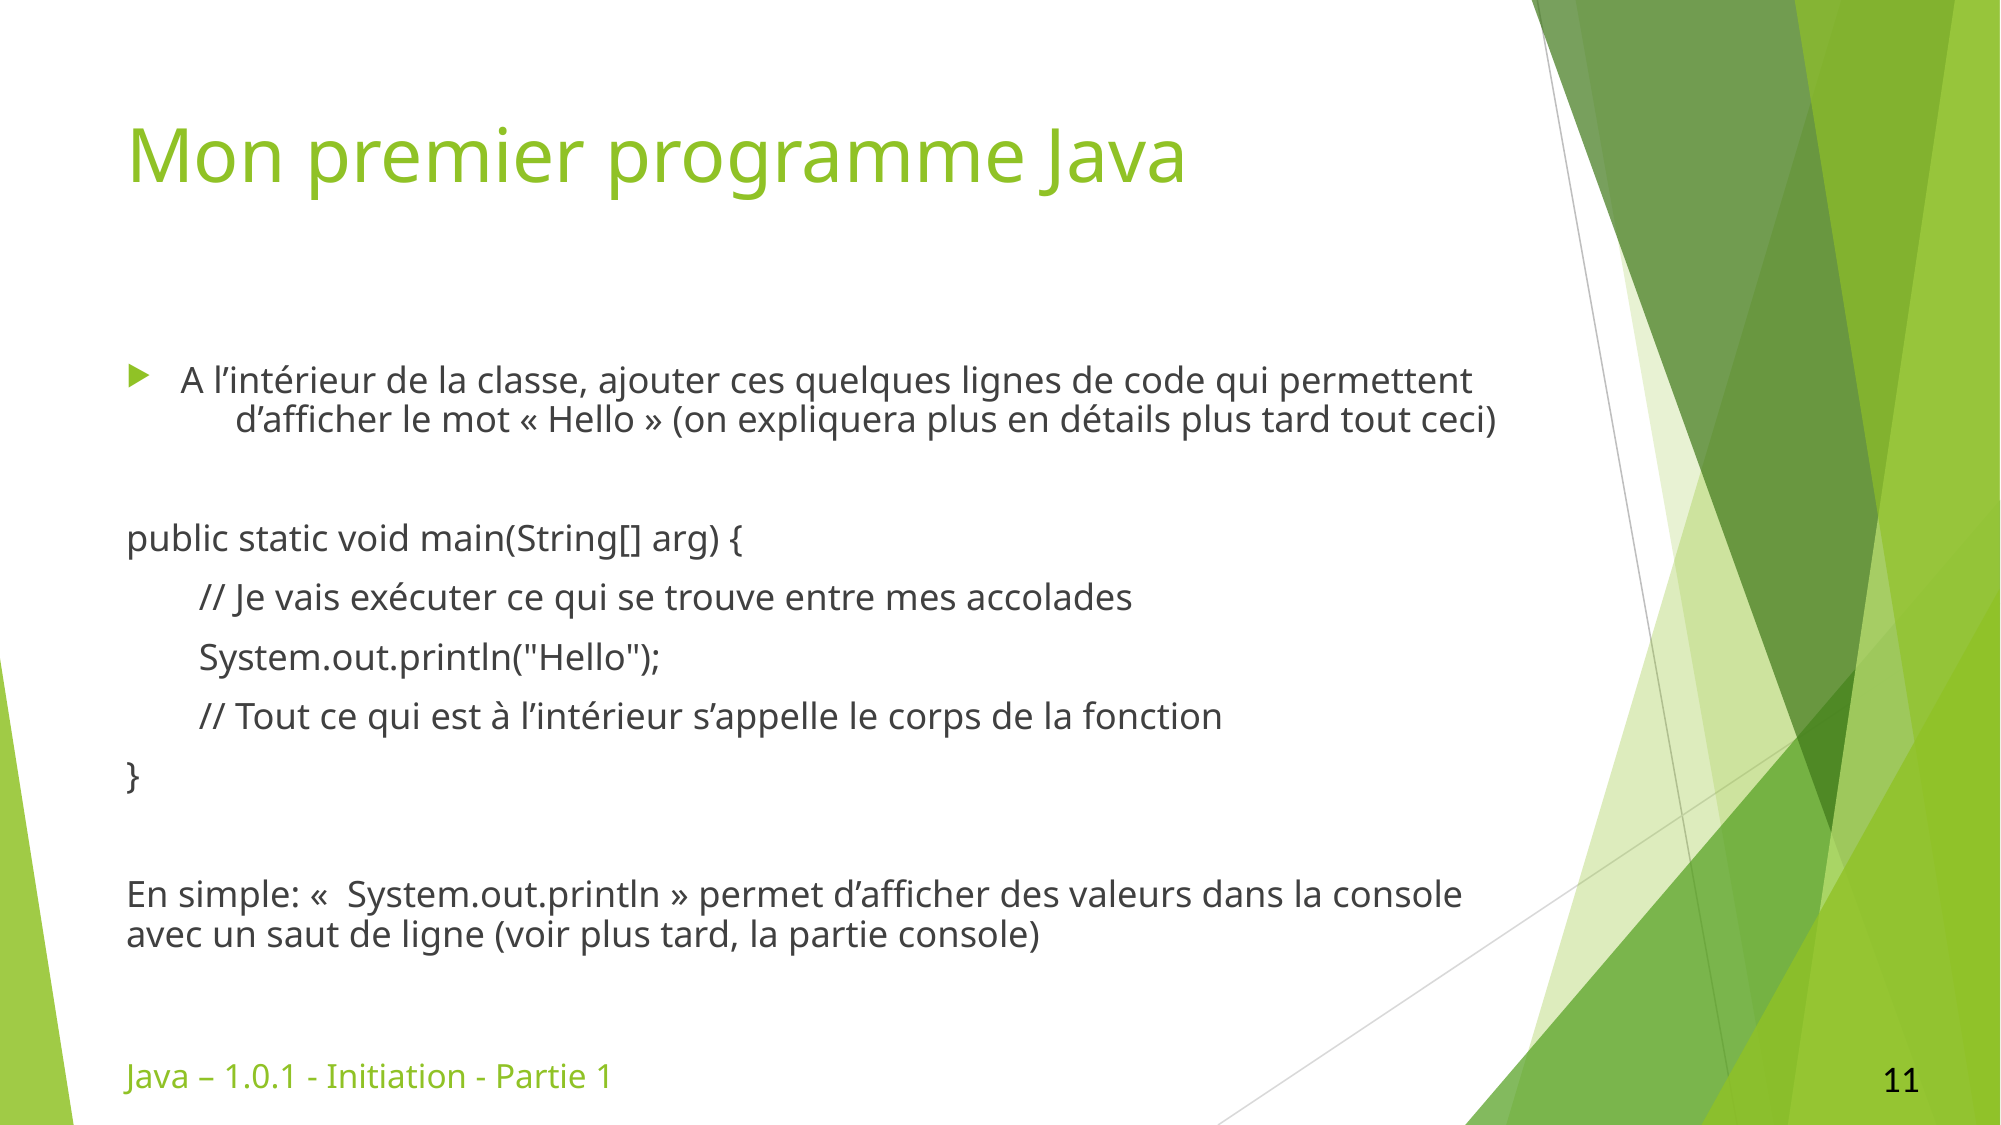

# Mon premier programme Java
A l’intérieur de la classe, ajouter ces quelques lignes de code qui permettent d’afficher le mot « Hello » (on expliquera plus en détails plus tard tout ceci)
public static void main(String[] arg) {
	// Je vais exécuter ce qui se trouve entre mes accolades
 	System.out.println("Hello");
	// Tout ce qui est à l’intérieur s’appelle le corps de la fonction
}
En simple: «  System.out.println » permet d’afficher des valeurs dans la console avec un saut de ligne (voir plus tard, la partie console)
Java – 1.0.1 - Initiation - Partie 1